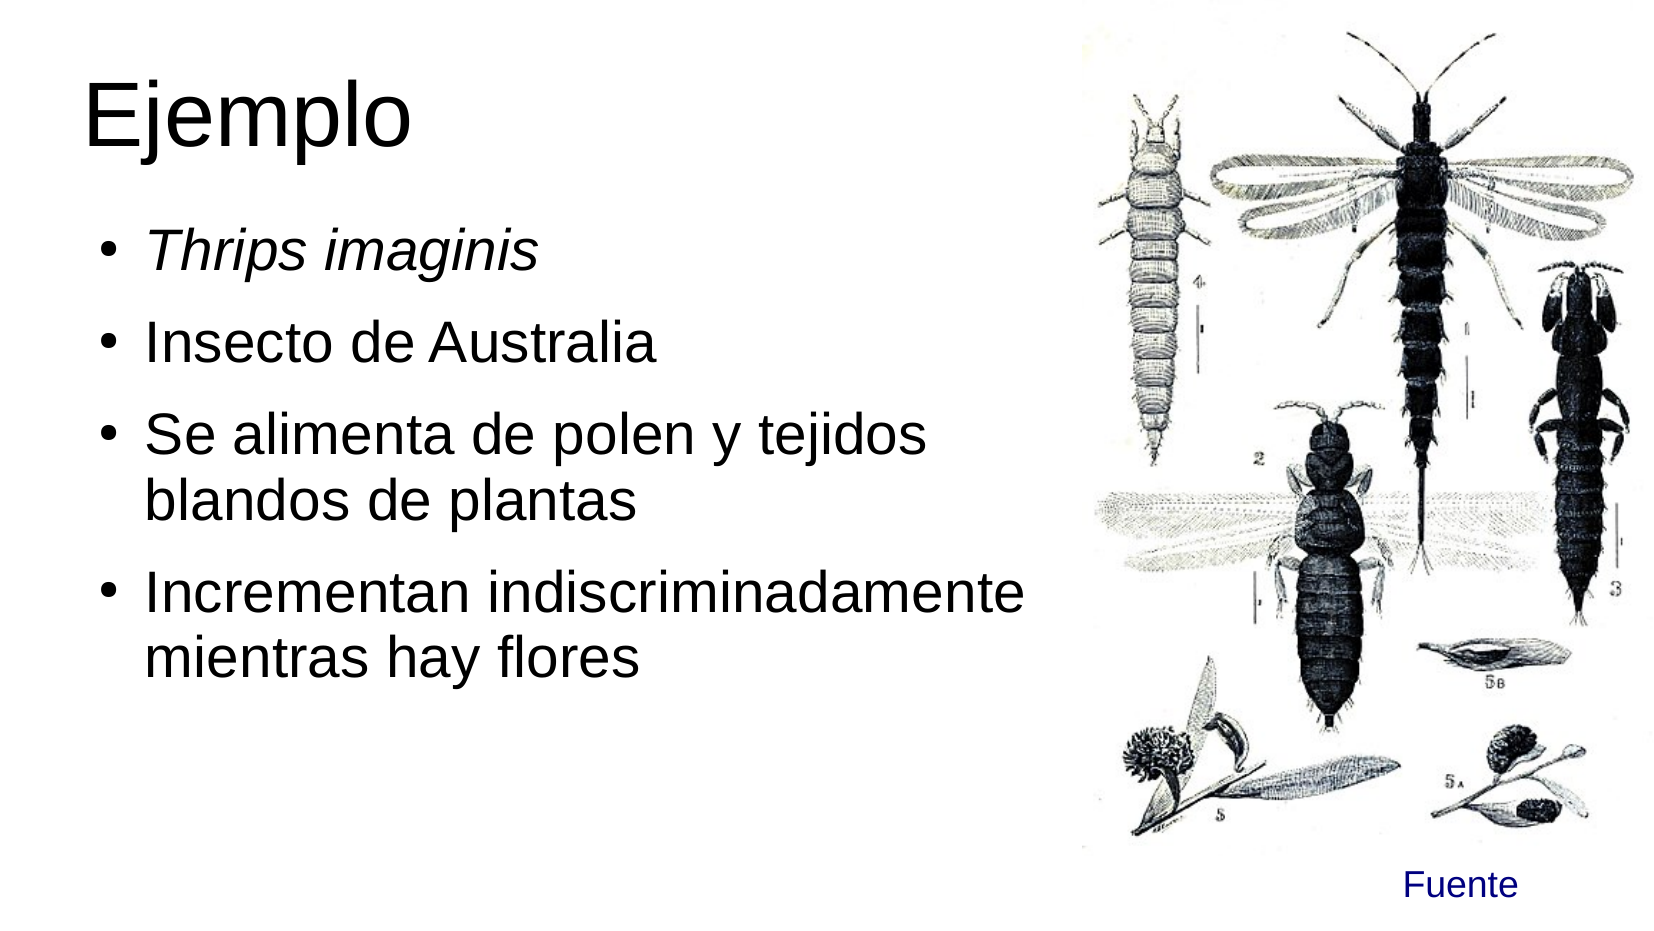

# Ejemplo
Thrips imaginis
Insecto de Australia
Se alimenta de polen y tejidos blandos de plantas
Incrementan indiscriminadamente mientras hay flores
Fuente